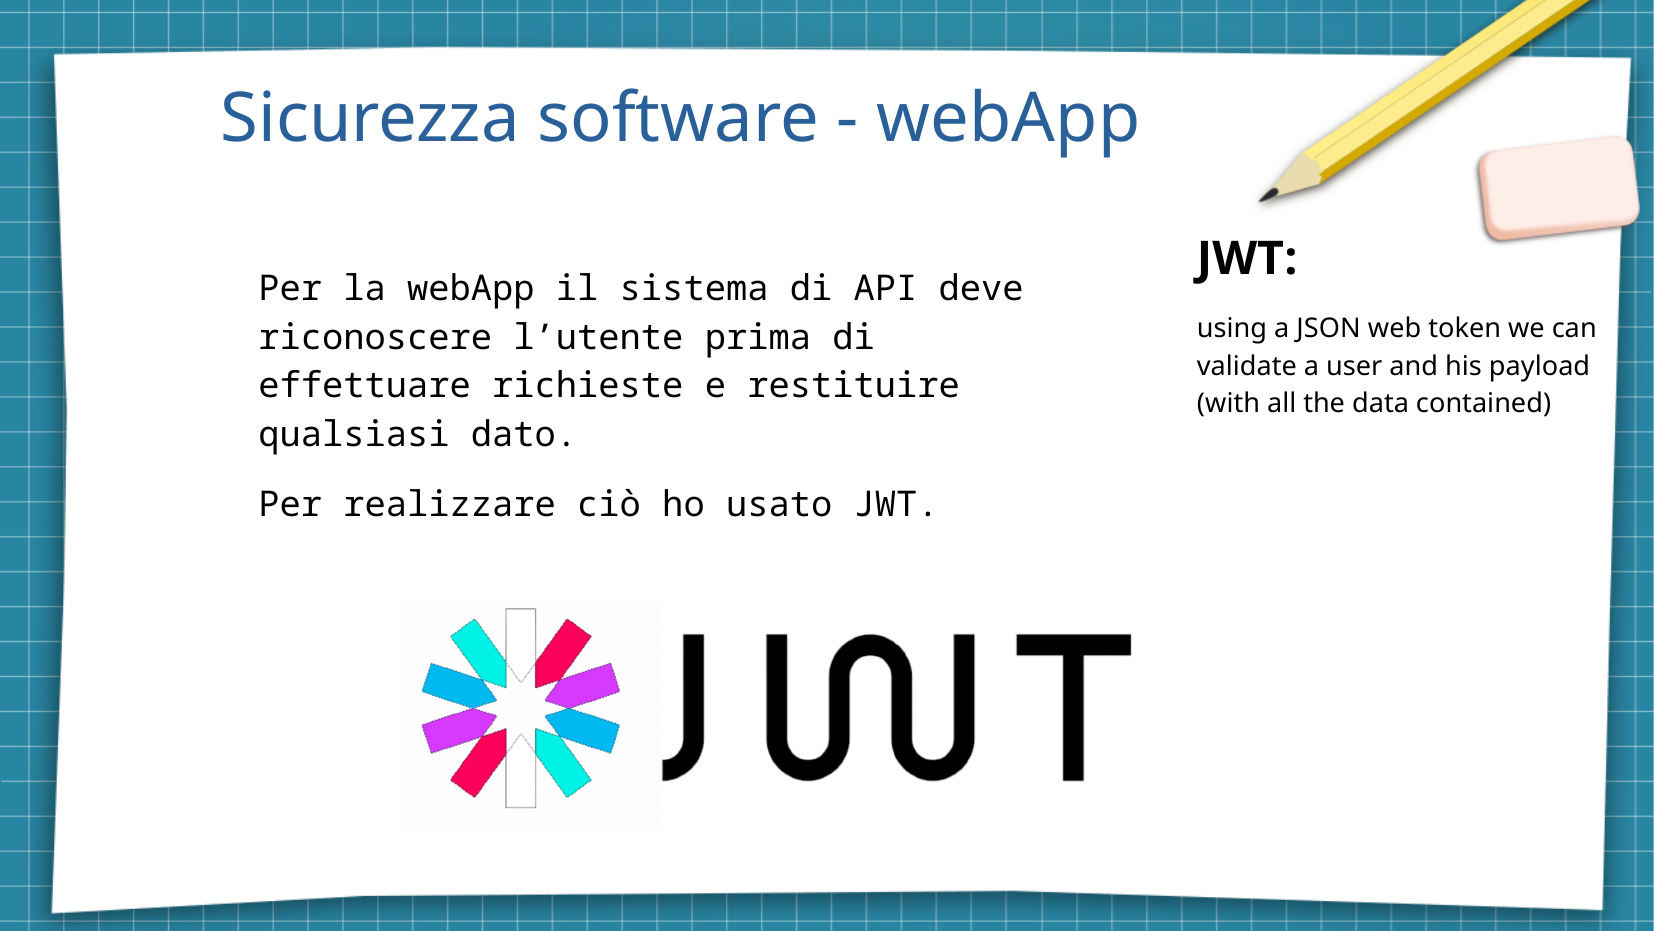

# Sicurezza software - webApp
Per la webApp il sistema di API deve riconoscere l’utente prima di effettuare richieste e restituire qualsiasi dato.
Per realizzare ciò ho usato JWT.
JWT:
using a JSON web token we can validate a user and his payload (with all the data contained)